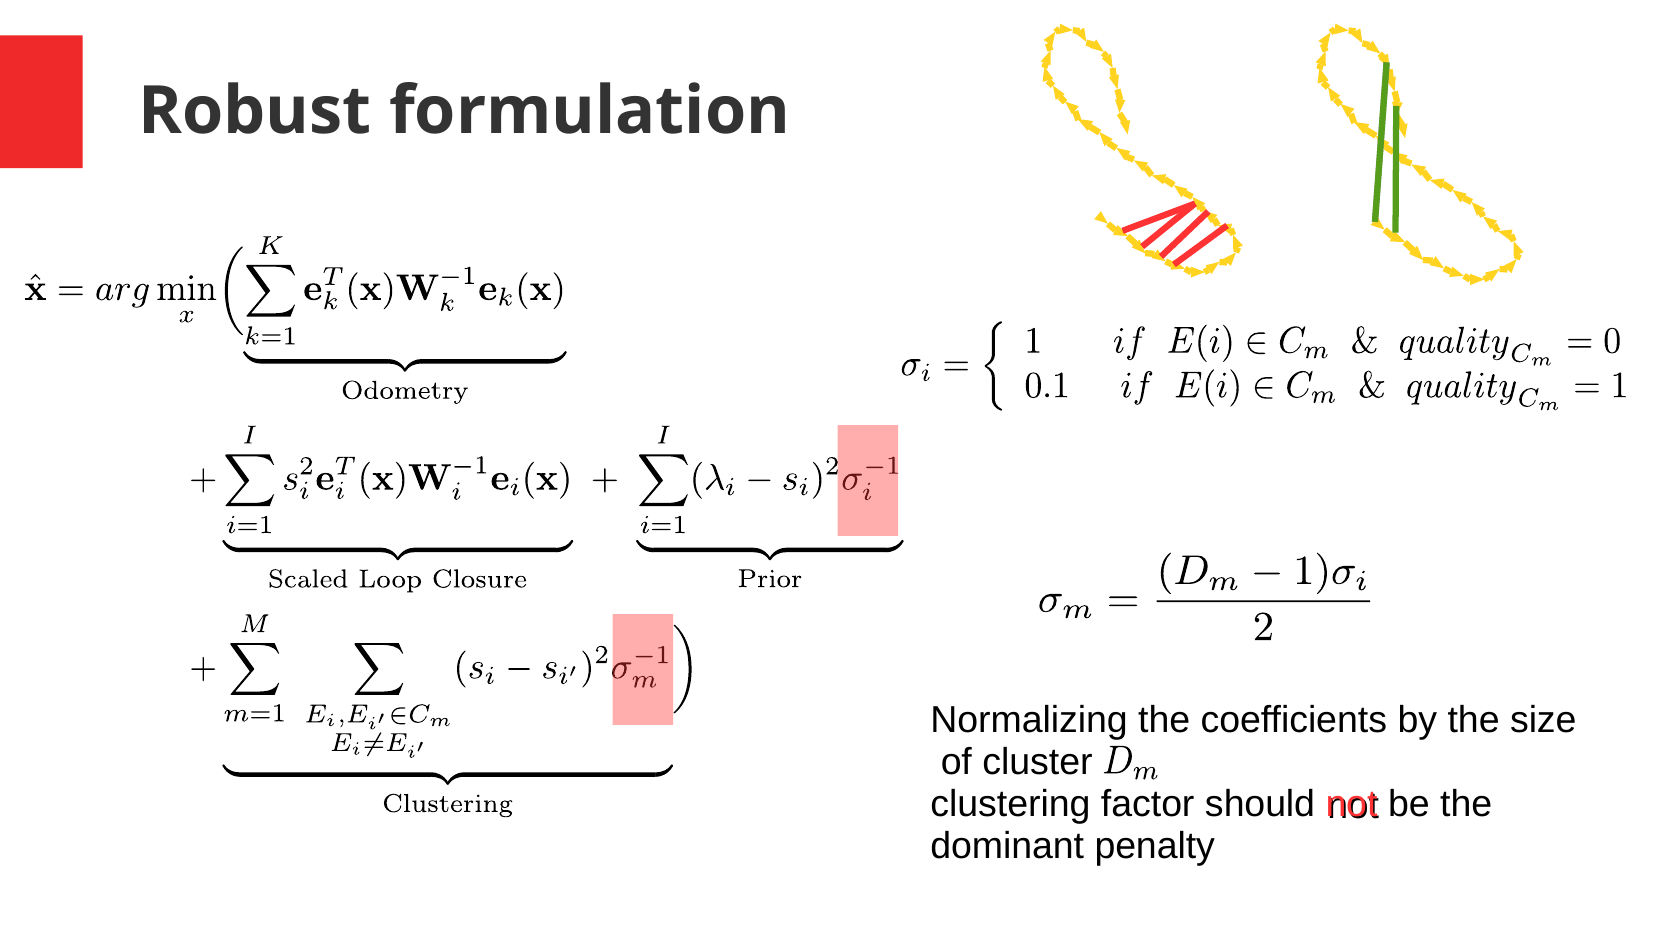

Robust formulation
Normalizing the coefficients by the size
 of cluster
clustering factor should not be the
dominant penalty